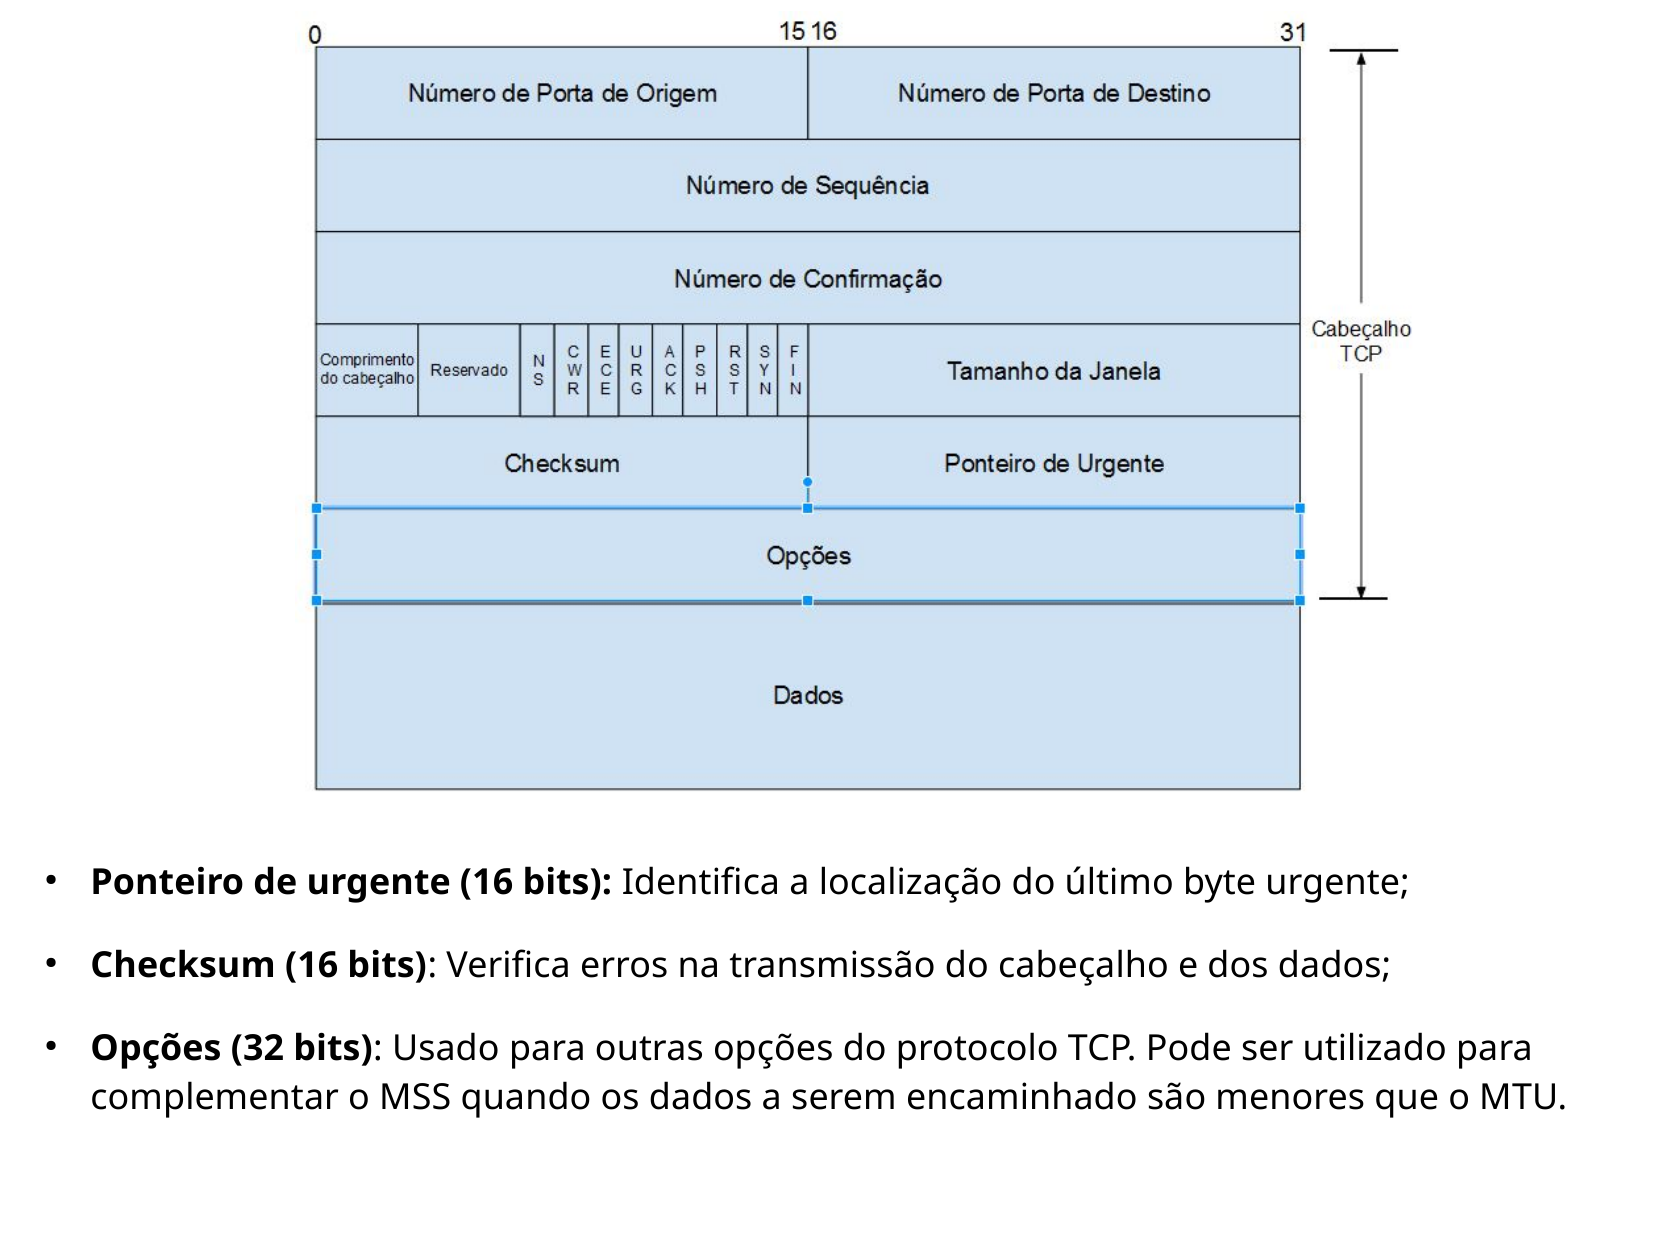

#
Ponteiro de urgente (16 bits): Identifica a localização do último byte urgente;
Checksum (16 bits): Verifica erros na transmissão do cabeçalho e dos dados;
Opções (32 bits): Usado para outras opções do protocolo TCP. Pode ser utilizado para complementar o MSS quando os dados a serem encaminhado são menores que o MTU.